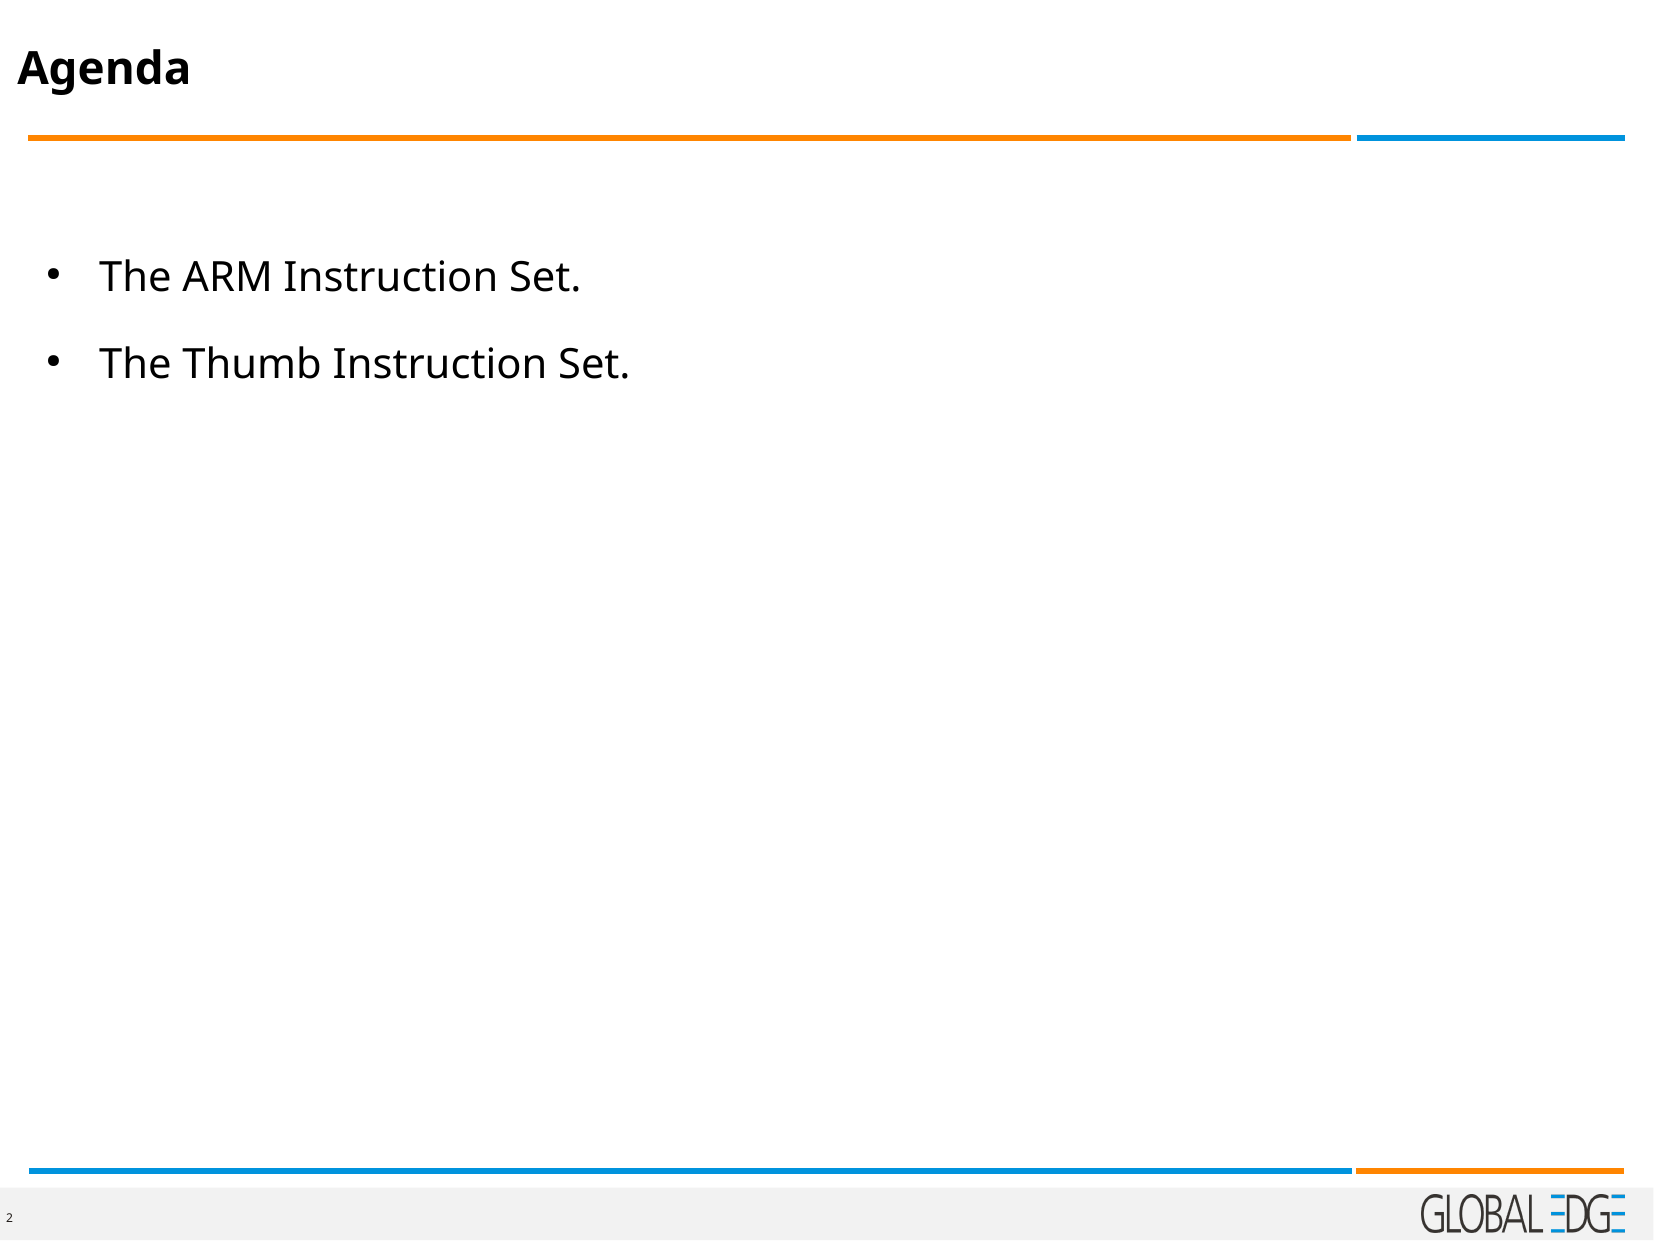

# Agenda
The ARM Instruction Set.
The Thumb Instruction Set.